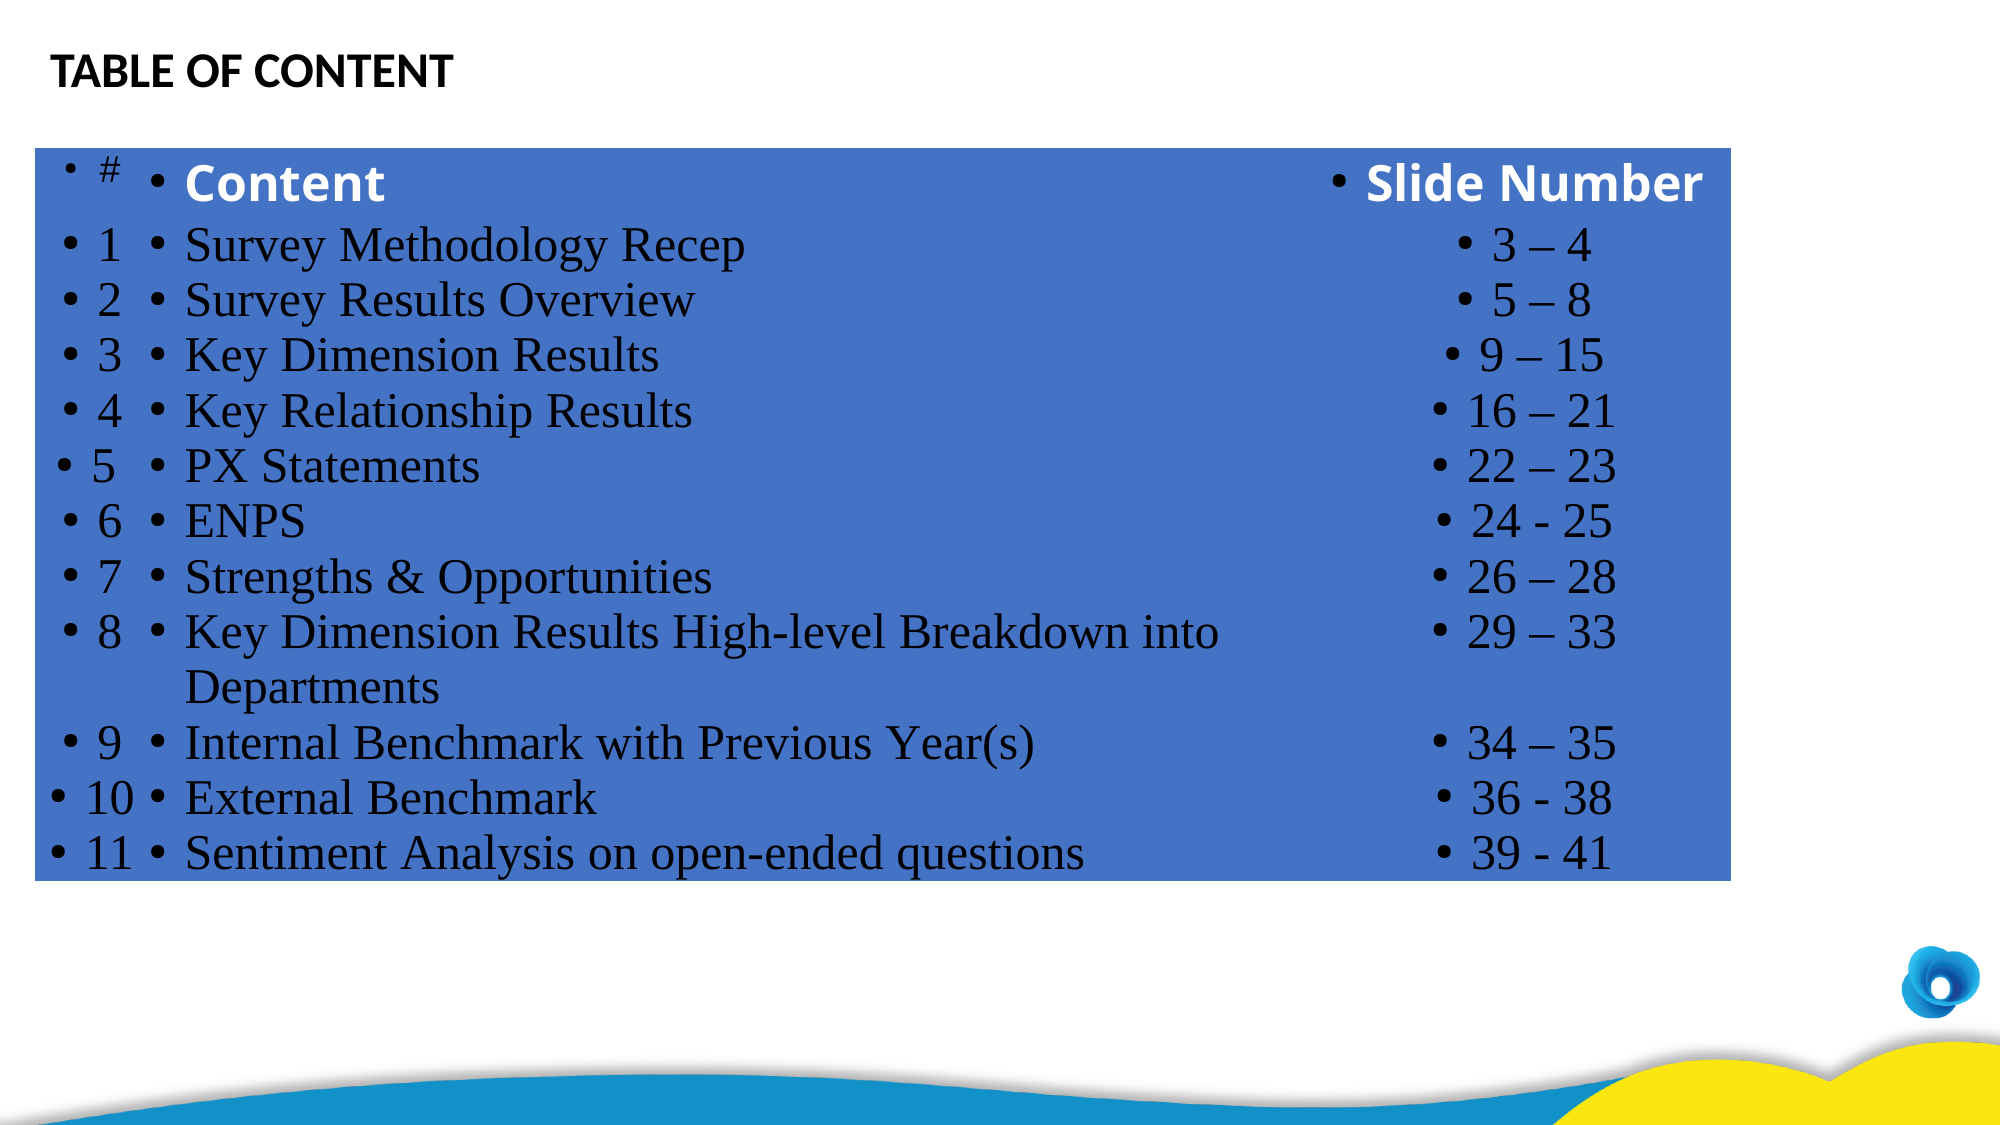

TABLE OF CONTENT
| # | Content | Slide Number |
| --- | --- | --- |
| 1 | Survey Methodology Recep | 3 – 4 |
| 2 | Survey Results Overview | 5 – 8 |
| 3 | Key Dimension Results | 9 – 15 |
| 4 | Key Relationship Results | 16 – 21 |
| 5 | PX Statements | 22 – 23 |
| 6 | ENPS | 24 - 25 |
| 7 | Strengths & Opportunities | 26 – 28 |
| 8 | Key Dimension Results High-level Breakdown into Departments | 29 – 33 |
| 9 | Internal Benchmark with Previous Year(s) | 34 – 35 |
| 10 | External Benchmark | 36 - 38 |
| 11 | Sentiment Analysis on open-ended questions | 39 - 41 |